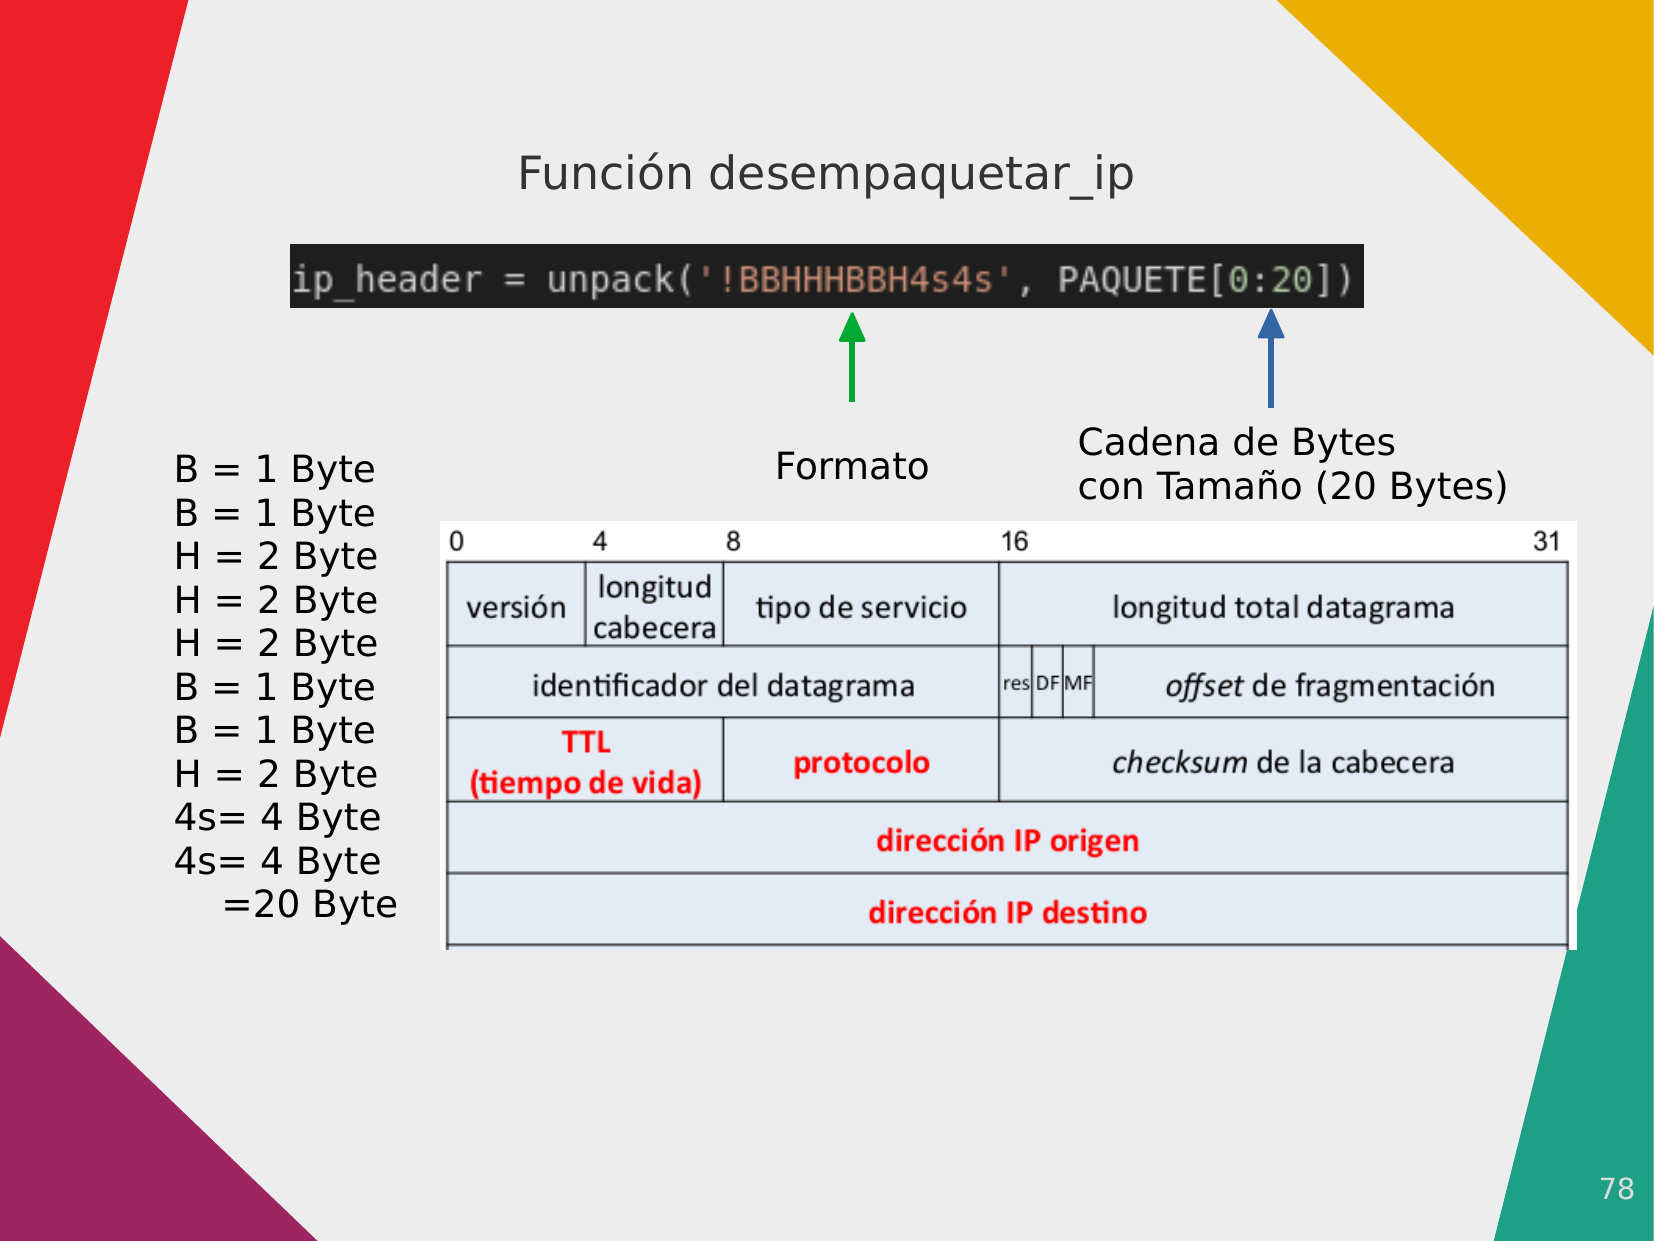

Función desempaquetar_ip
Cadena de Bytes
con Tamaño (20 Bytes)
Formato
B = 1 Byte
B = 1 Byte
H = 2 Byte
H = 2 Byte
H = 2 Byte
B = 1 Byte
B = 1 Byte
H = 2 Byte
4s= 4 Byte
4s= 4 Byte
 =20 Byte
78